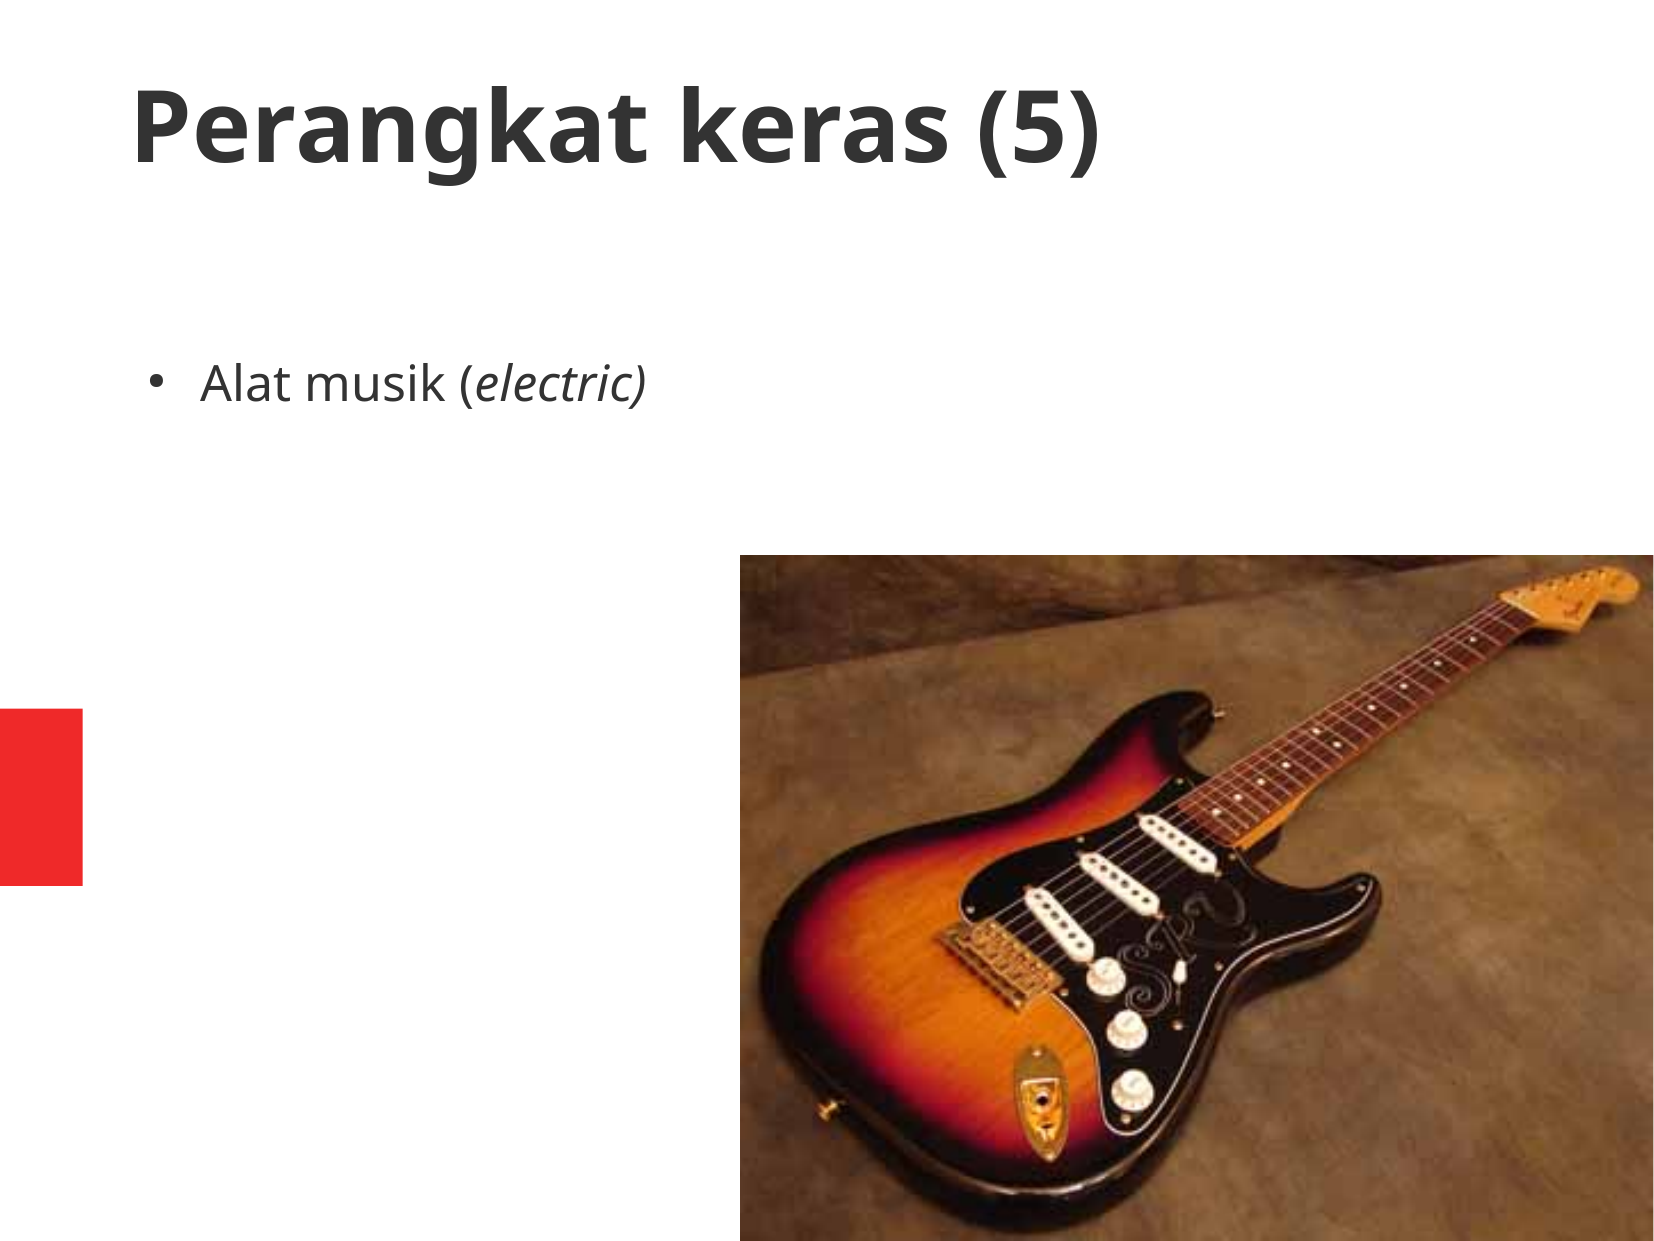

# Perangkat keras (5)
Alat musik (electric)